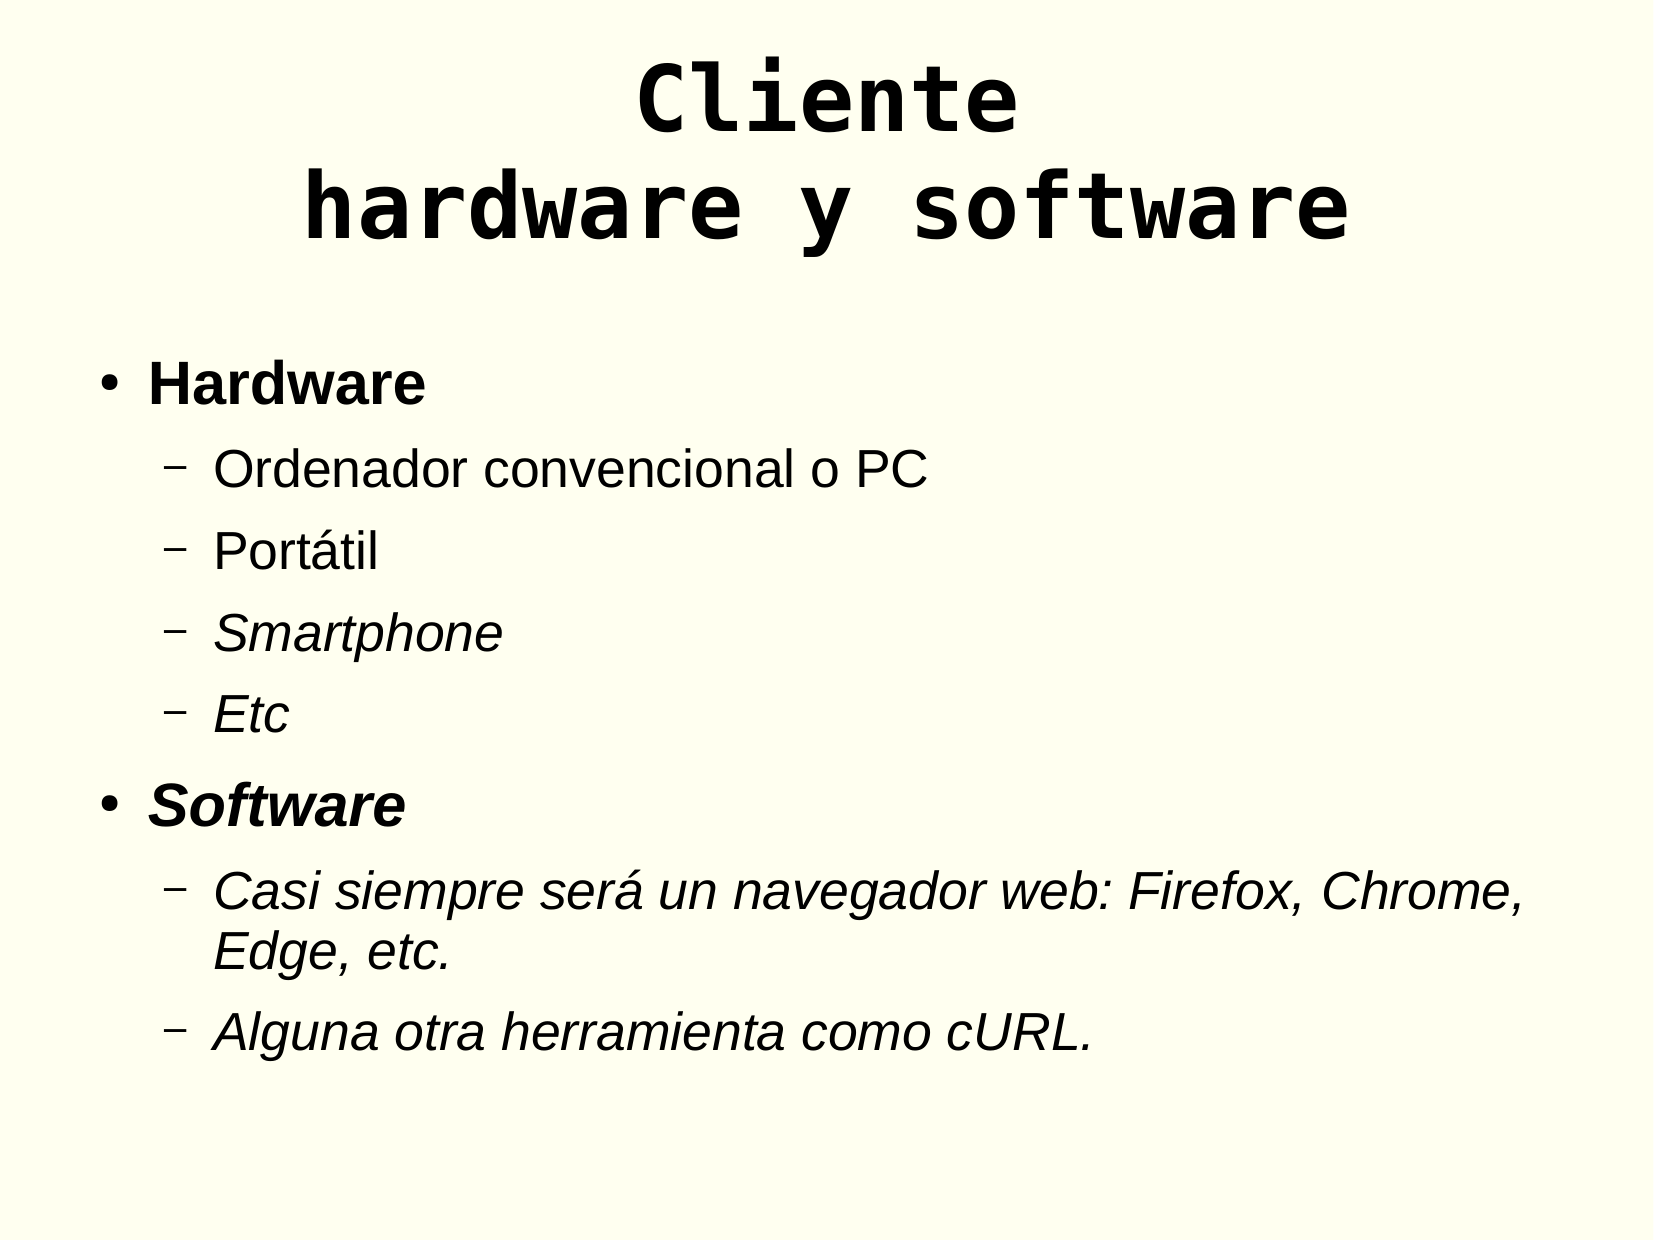

# Cliente hardware y software
Hardware
Ordenador convencional o PC
Portátil
Smartphone
Etc
Software
Casi siempre será un navegador web: Firefox, Chrome, Edge, etc.
Alguna otra herramienta como cURL.